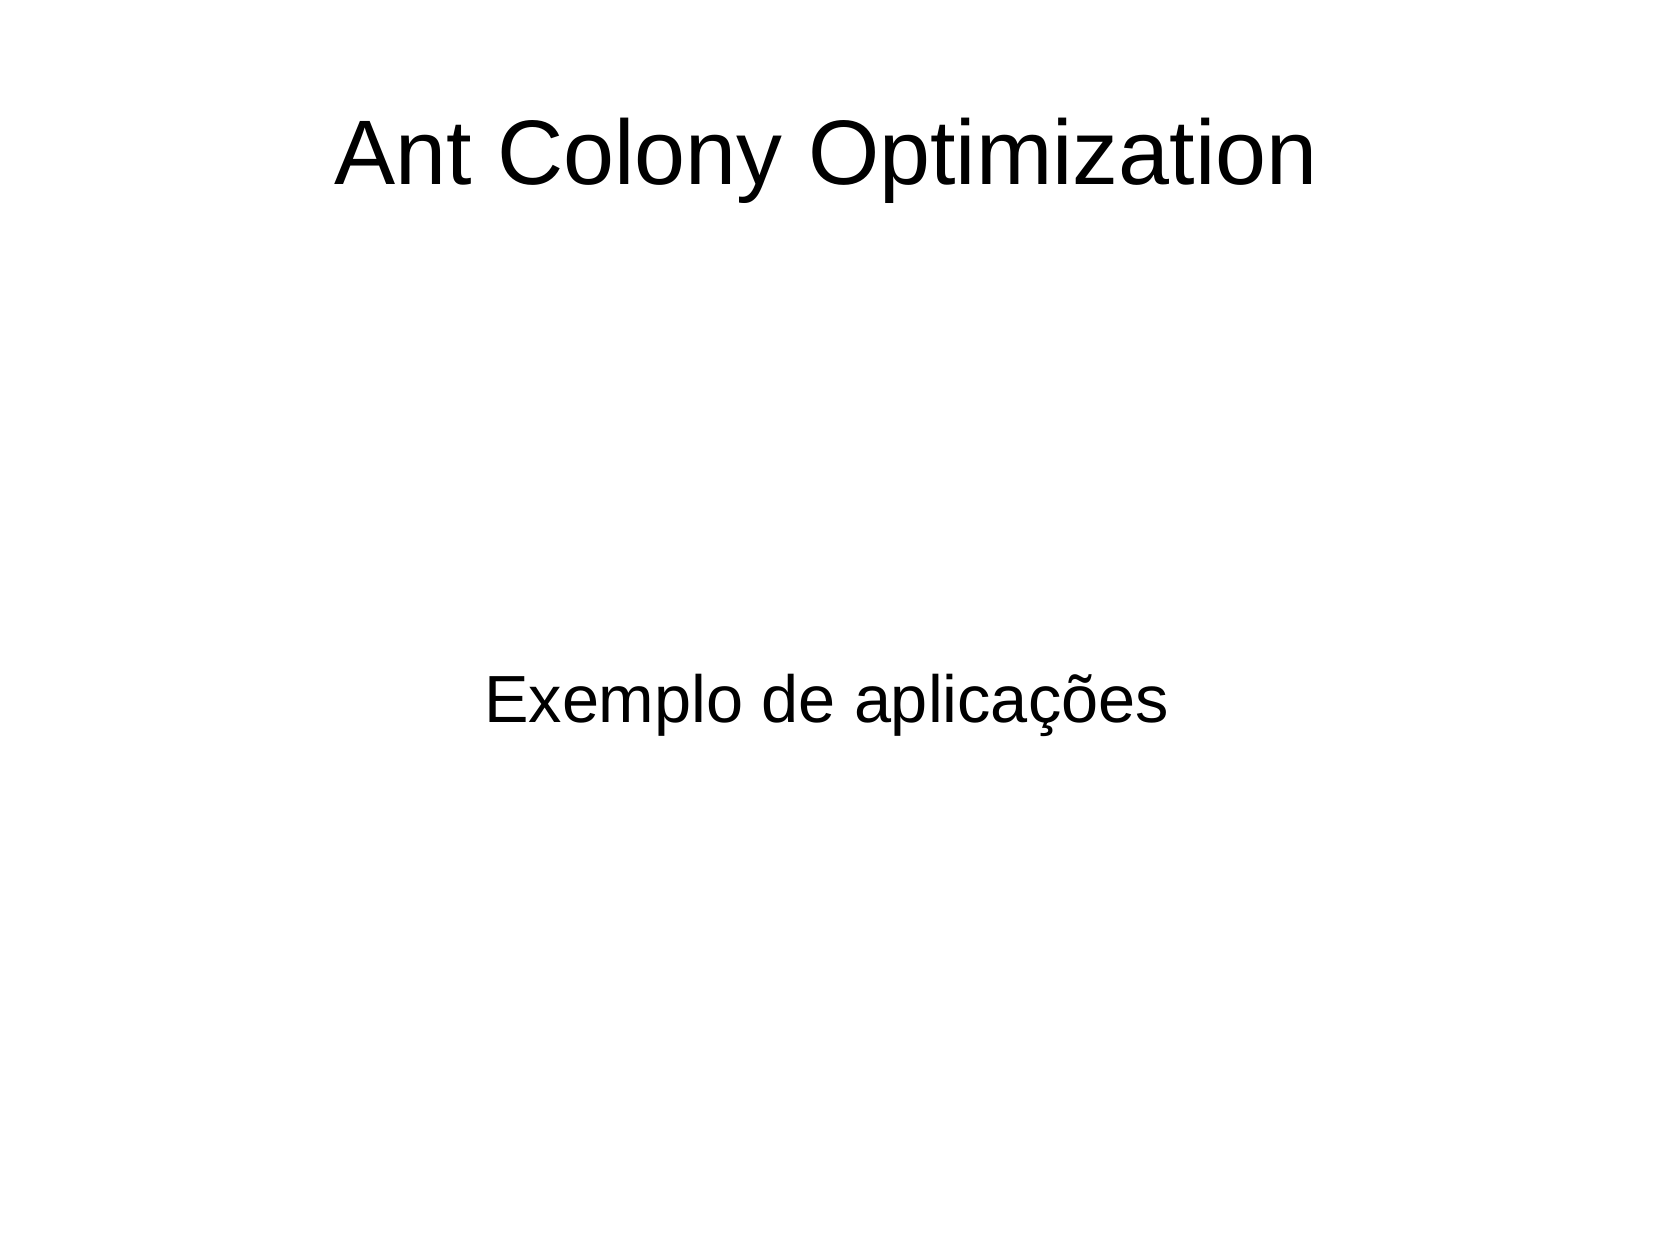

# Ant Colony Optimization
Exemplo de aplicações